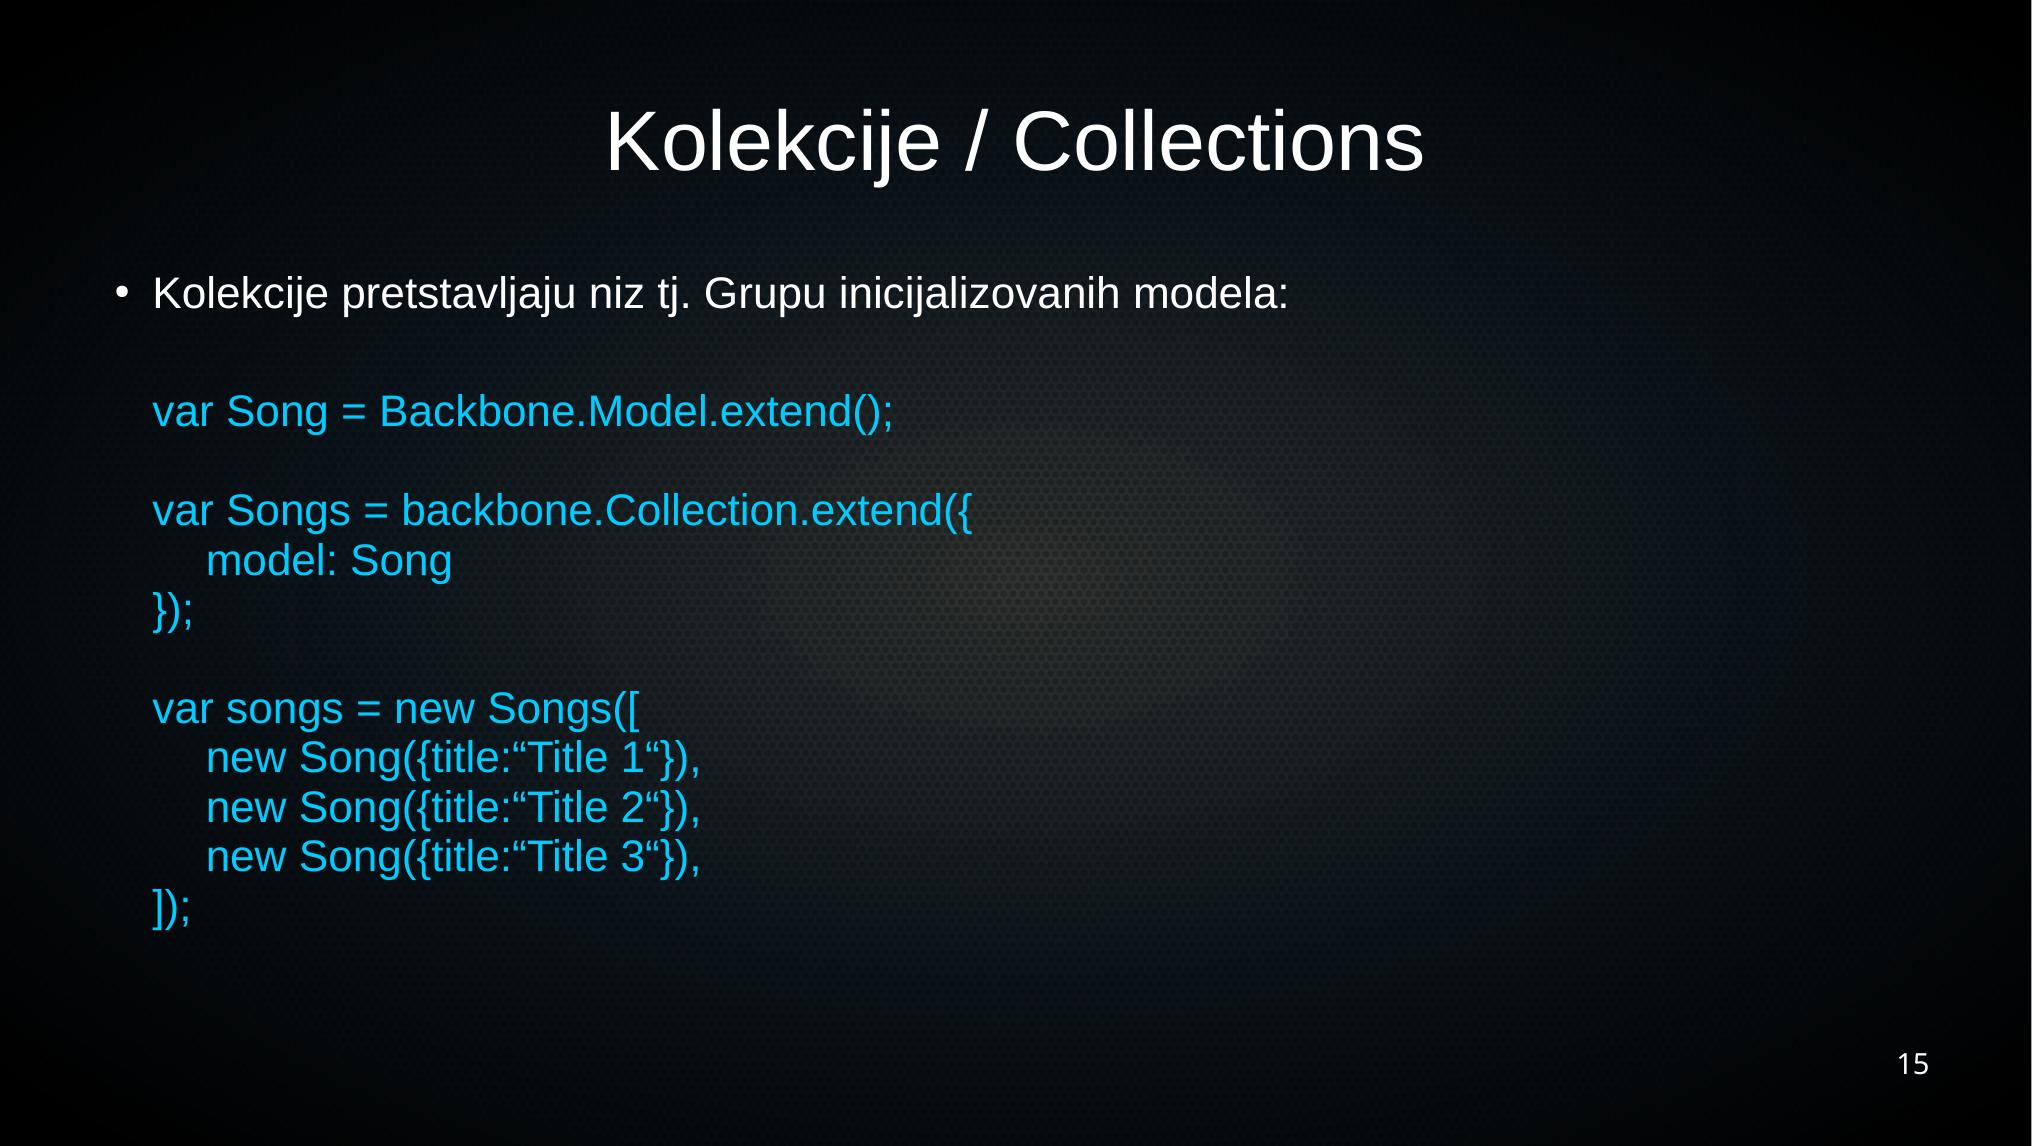

# Kolekcije / Collections
Kolekcije pretstavljaju niz tj. Grupu inicijalizovanih modela:
var Song = Backbone.Model.extend();
var Songs = backbone.Collection.extend({
	model: Song
});
var songs = new Songs([
	new Song({title:“Title 1“}),
	new Song({title:“Title 2“}),
	new Song({title:“Title 3“}),
]);
15